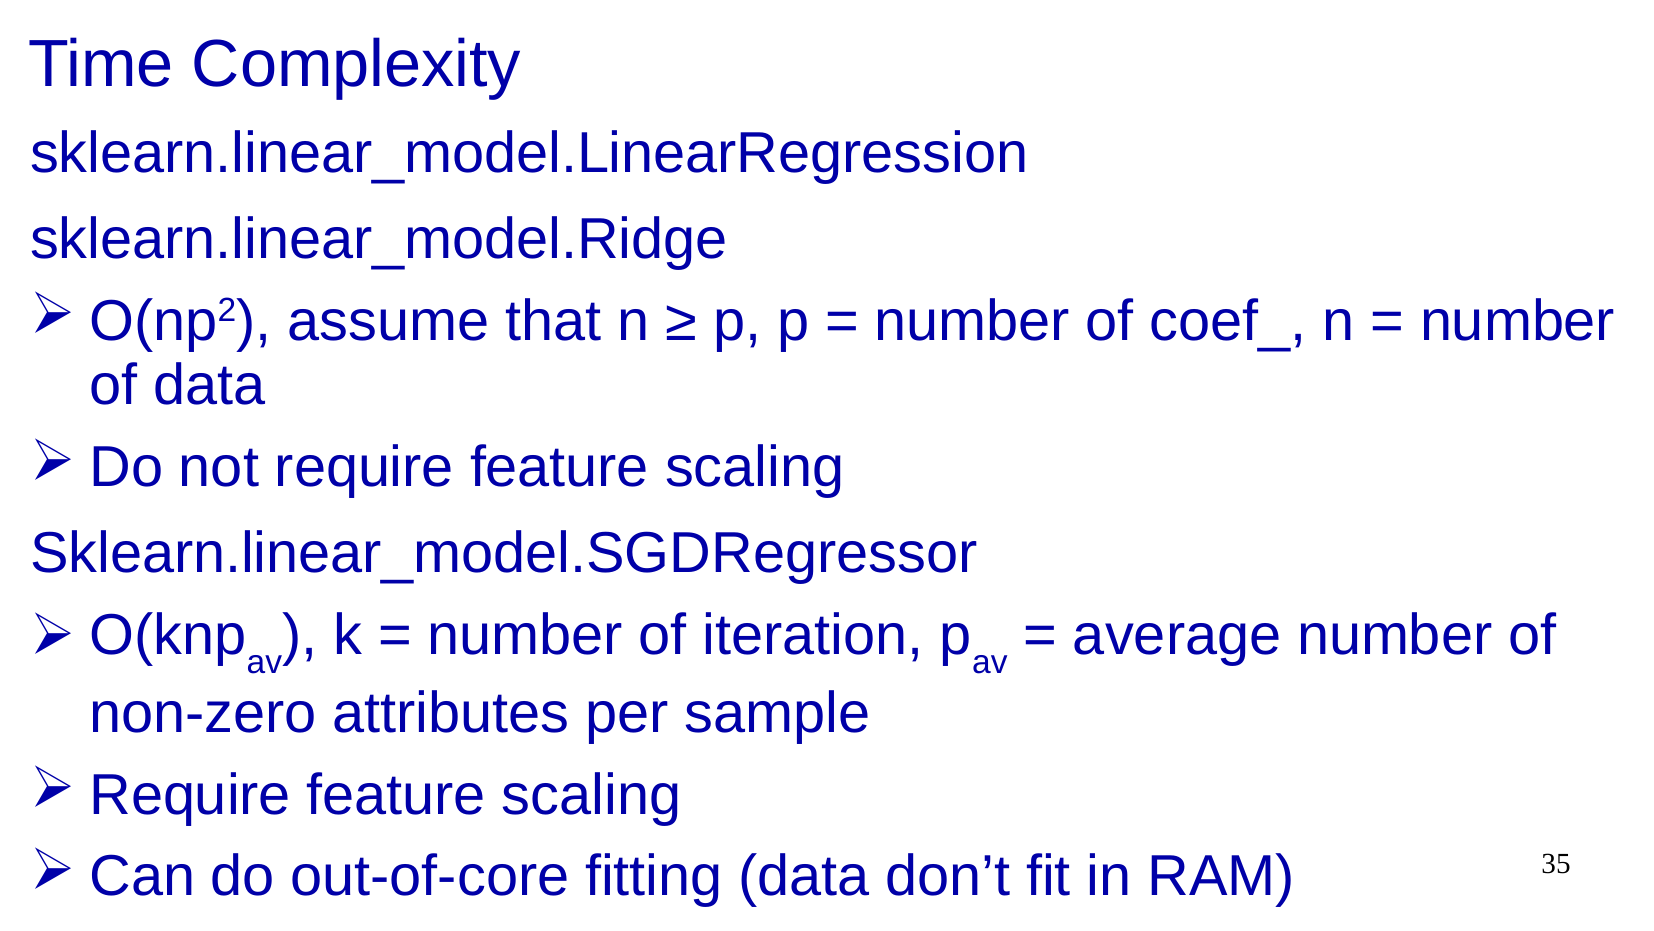

# Time Complexity
sklearn.linear_model.LinearRegression
sklearn.linear_model.Ridge
O(np2), assume that n ≥ p, p = number of coef_, n = number of data
Do not require feature scaling
Sklearn.linear_model.SGDRegressor
O(knpav), k = number of iteration, pav = average number of non-zero attributes per sample
Require feature scaling
Can do out-of-core fitting (data don’t fit in RAM)
35